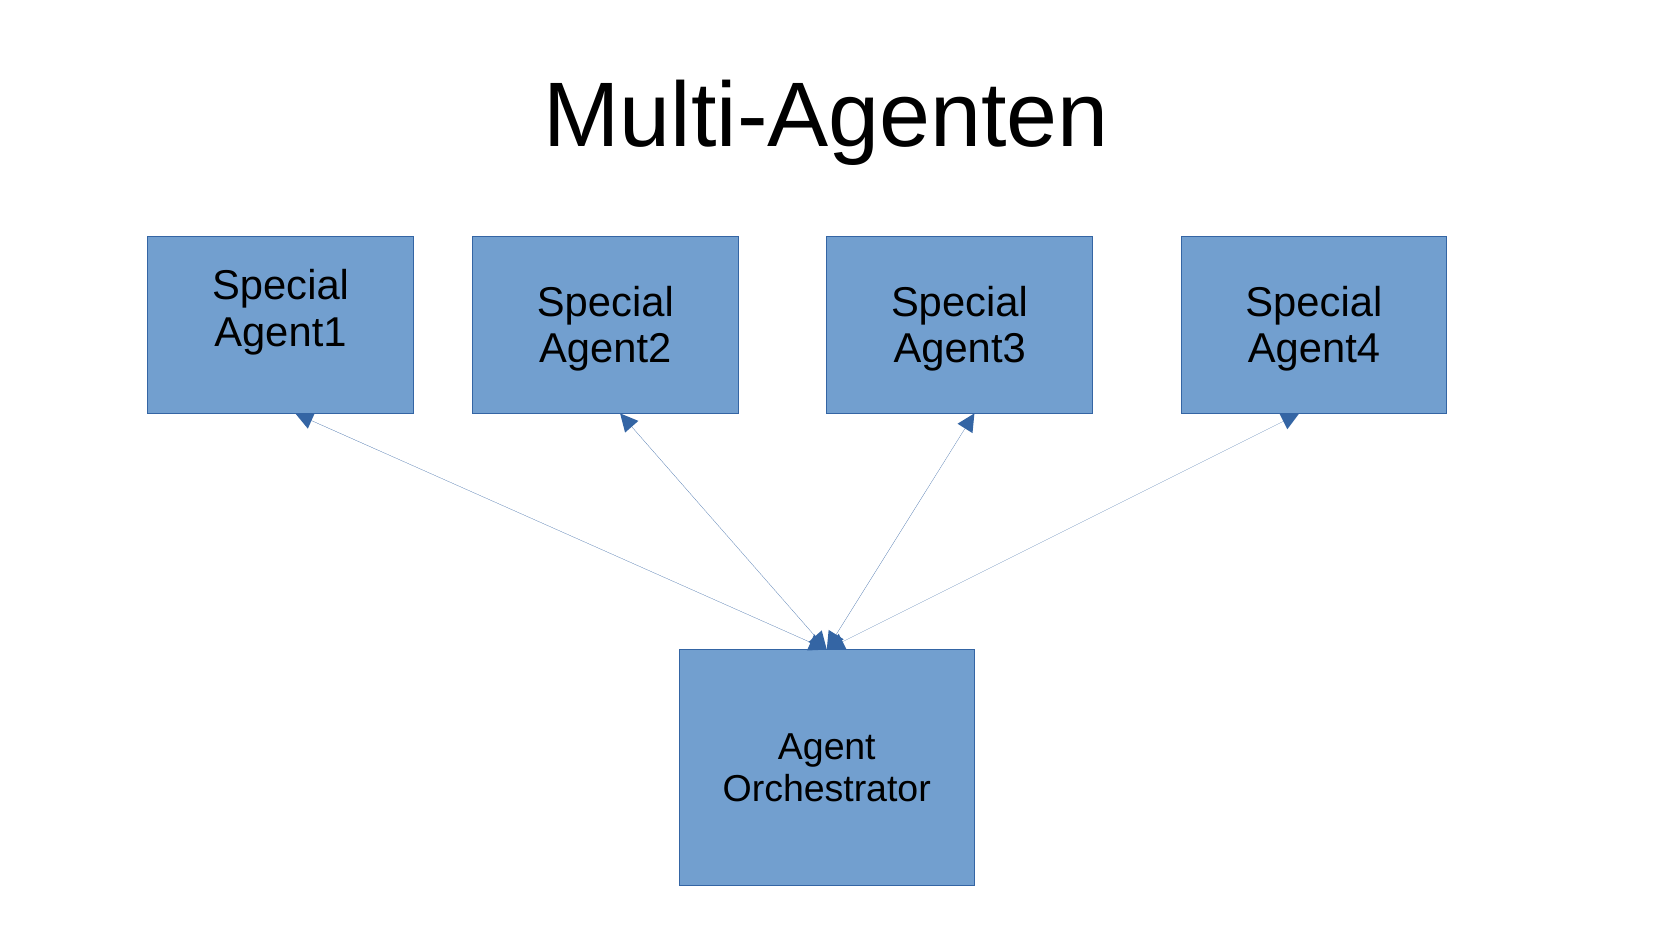

# Multi-Agenten
Special
Agent1
Special Agent2
Special Agent3
Special Agent4
Agent Orchestrator